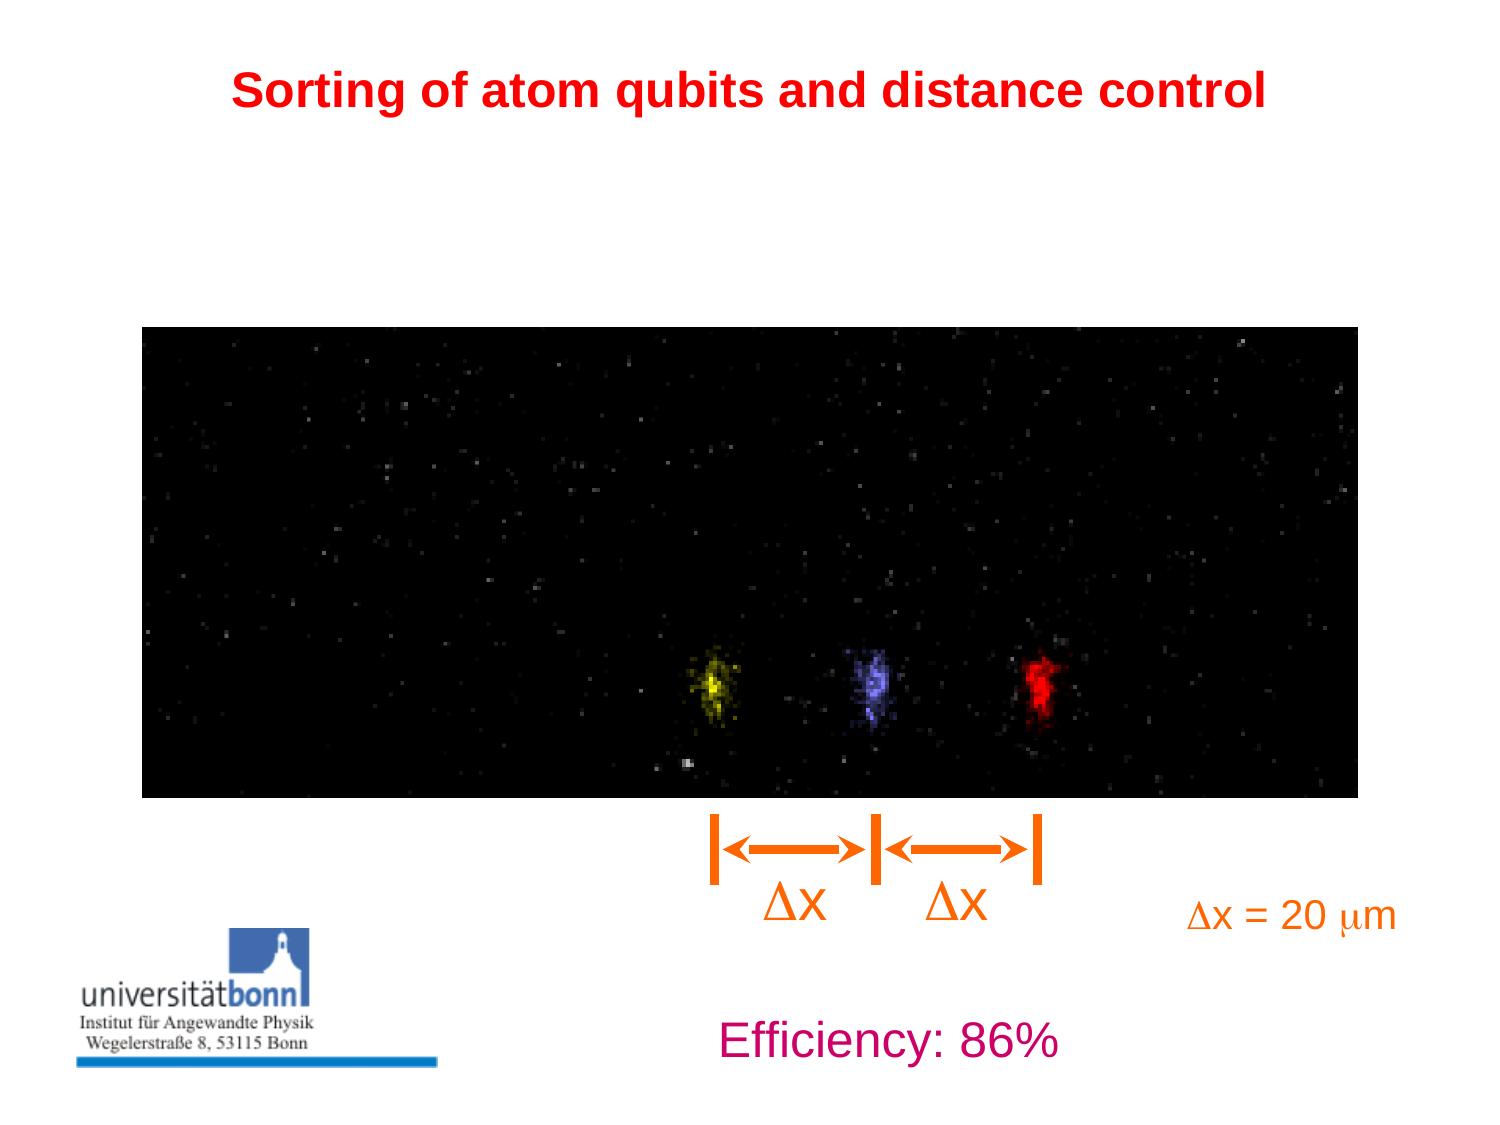

Sorting of atom qubits and distance control
x
x
x = 20 m
Efficiency: 86%